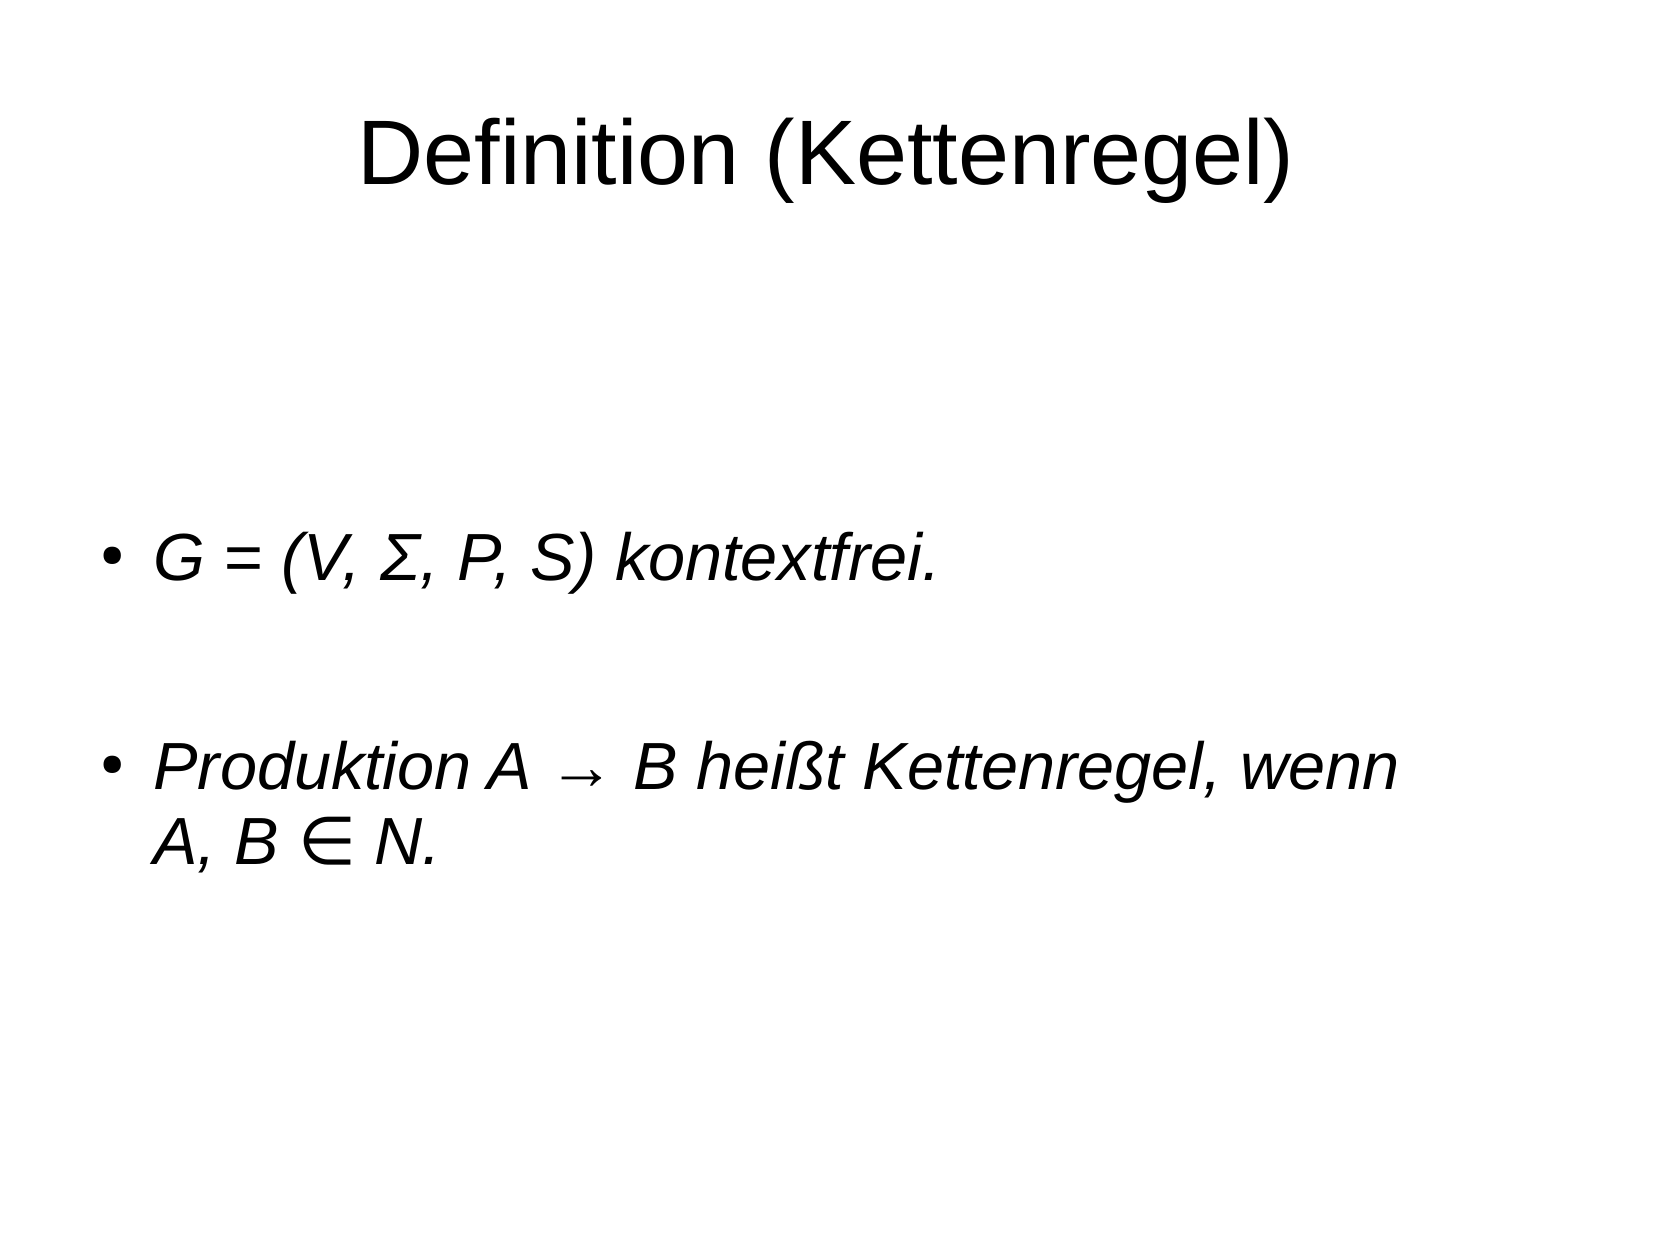

# Definition (Kettenregel)
G = (V, Σ, P, S) kontextfrei.
Produktion A → B heißt Kettenregel, wenn A, B ∈ N.